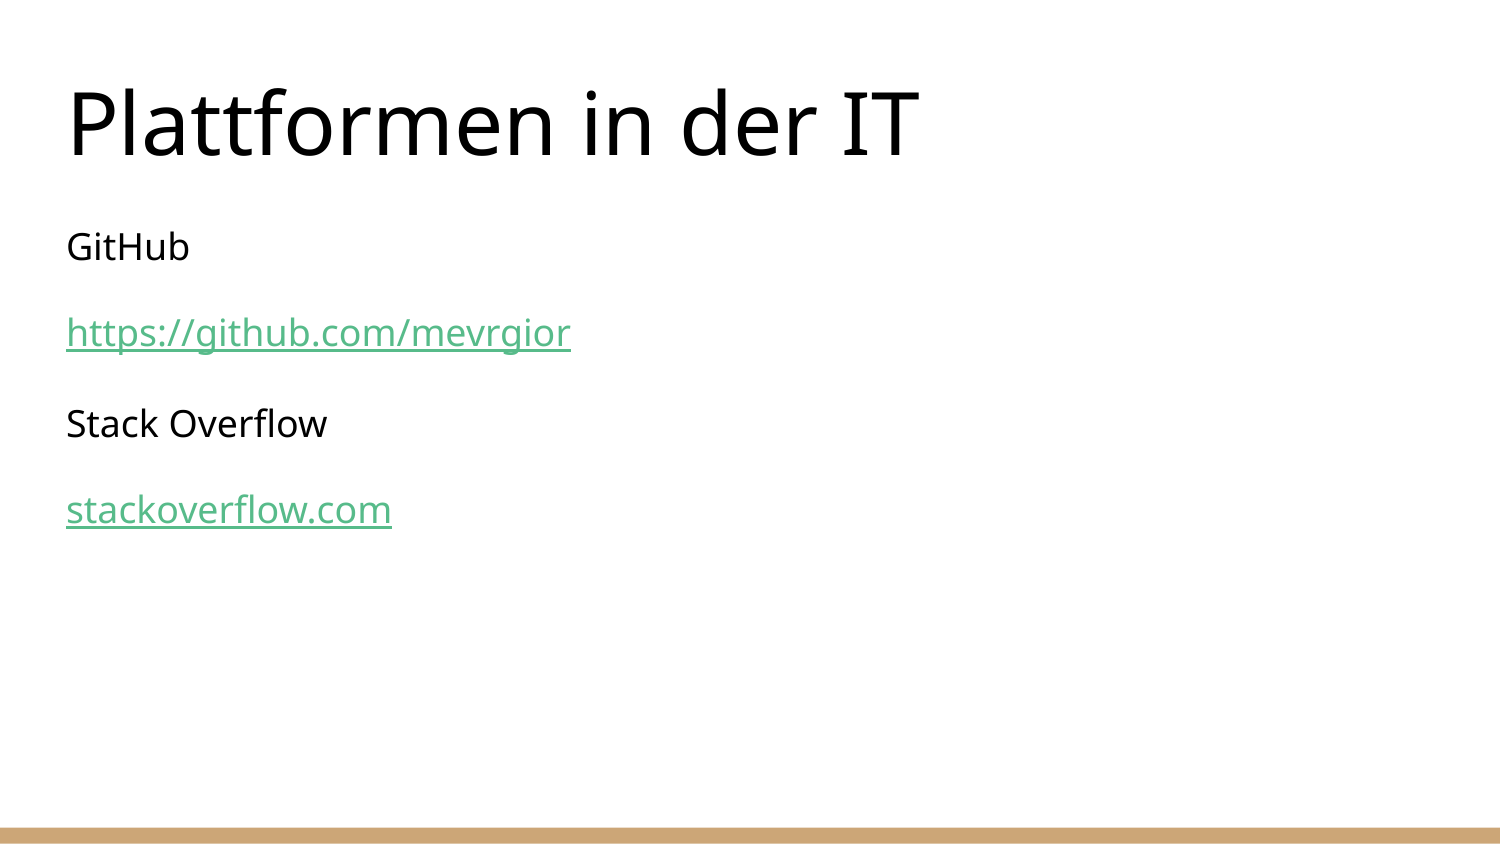

# Plattformen in der IT
GitHub
https://github.com/mevrgior
Stack Overflow
stackoverflow.com